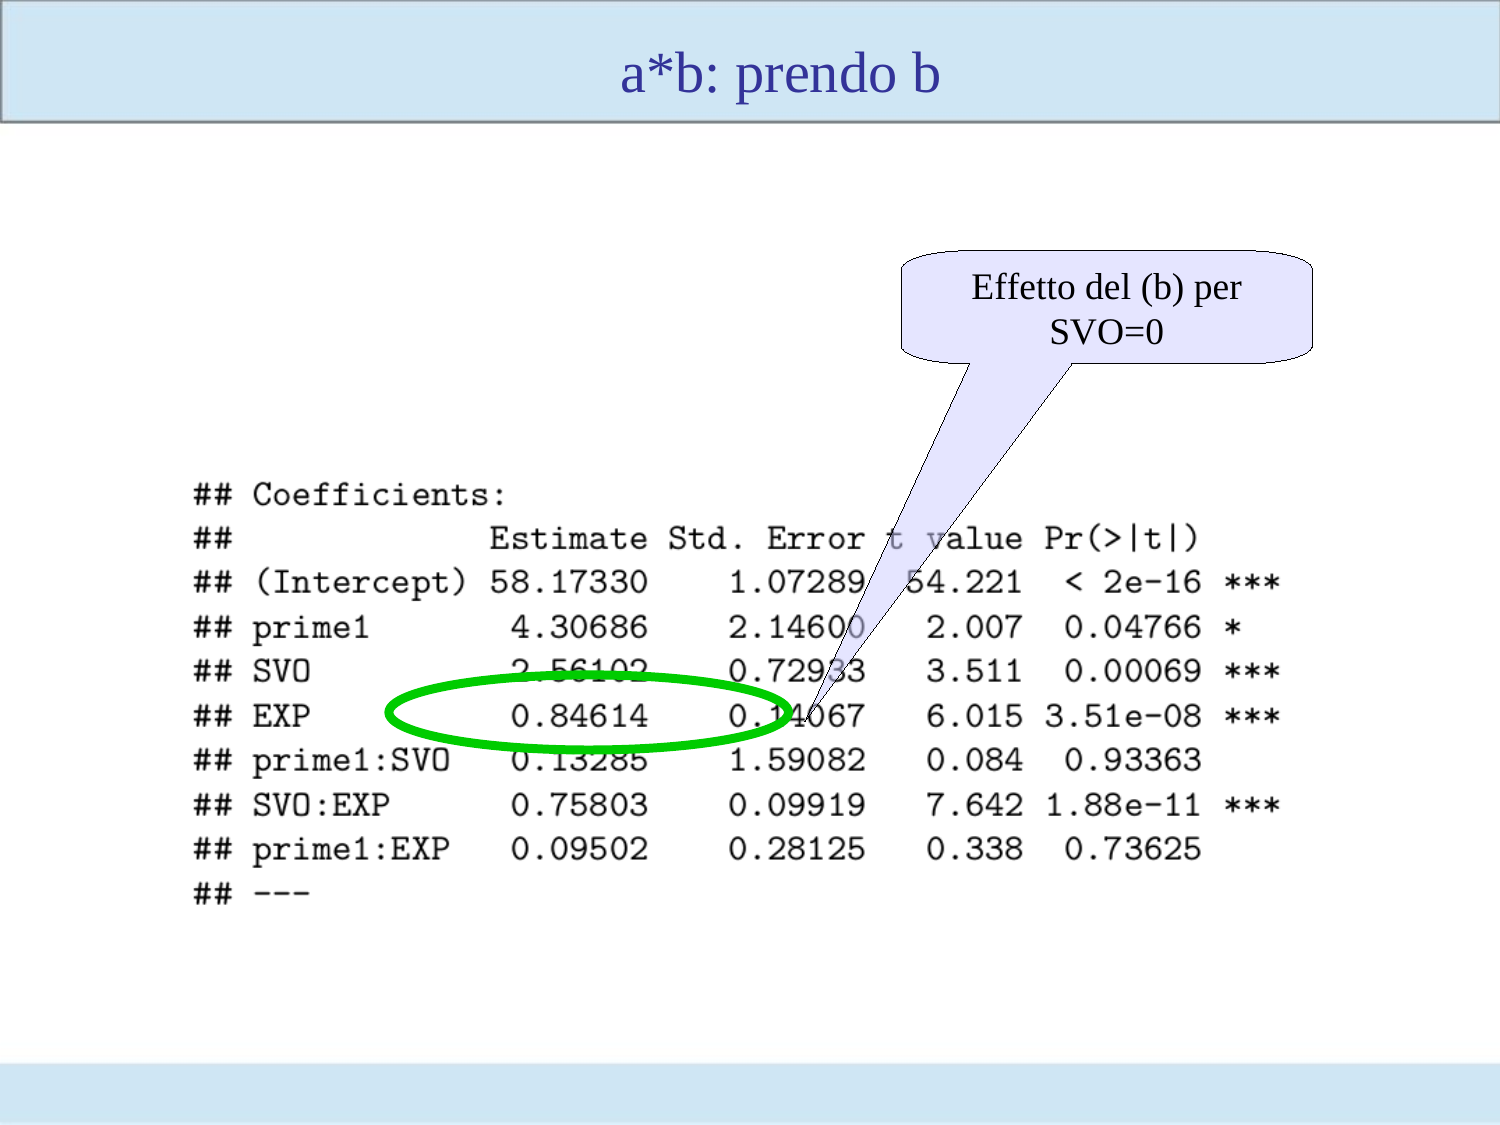

# a*b: prendo b
Effetto del (b) per SVO=0